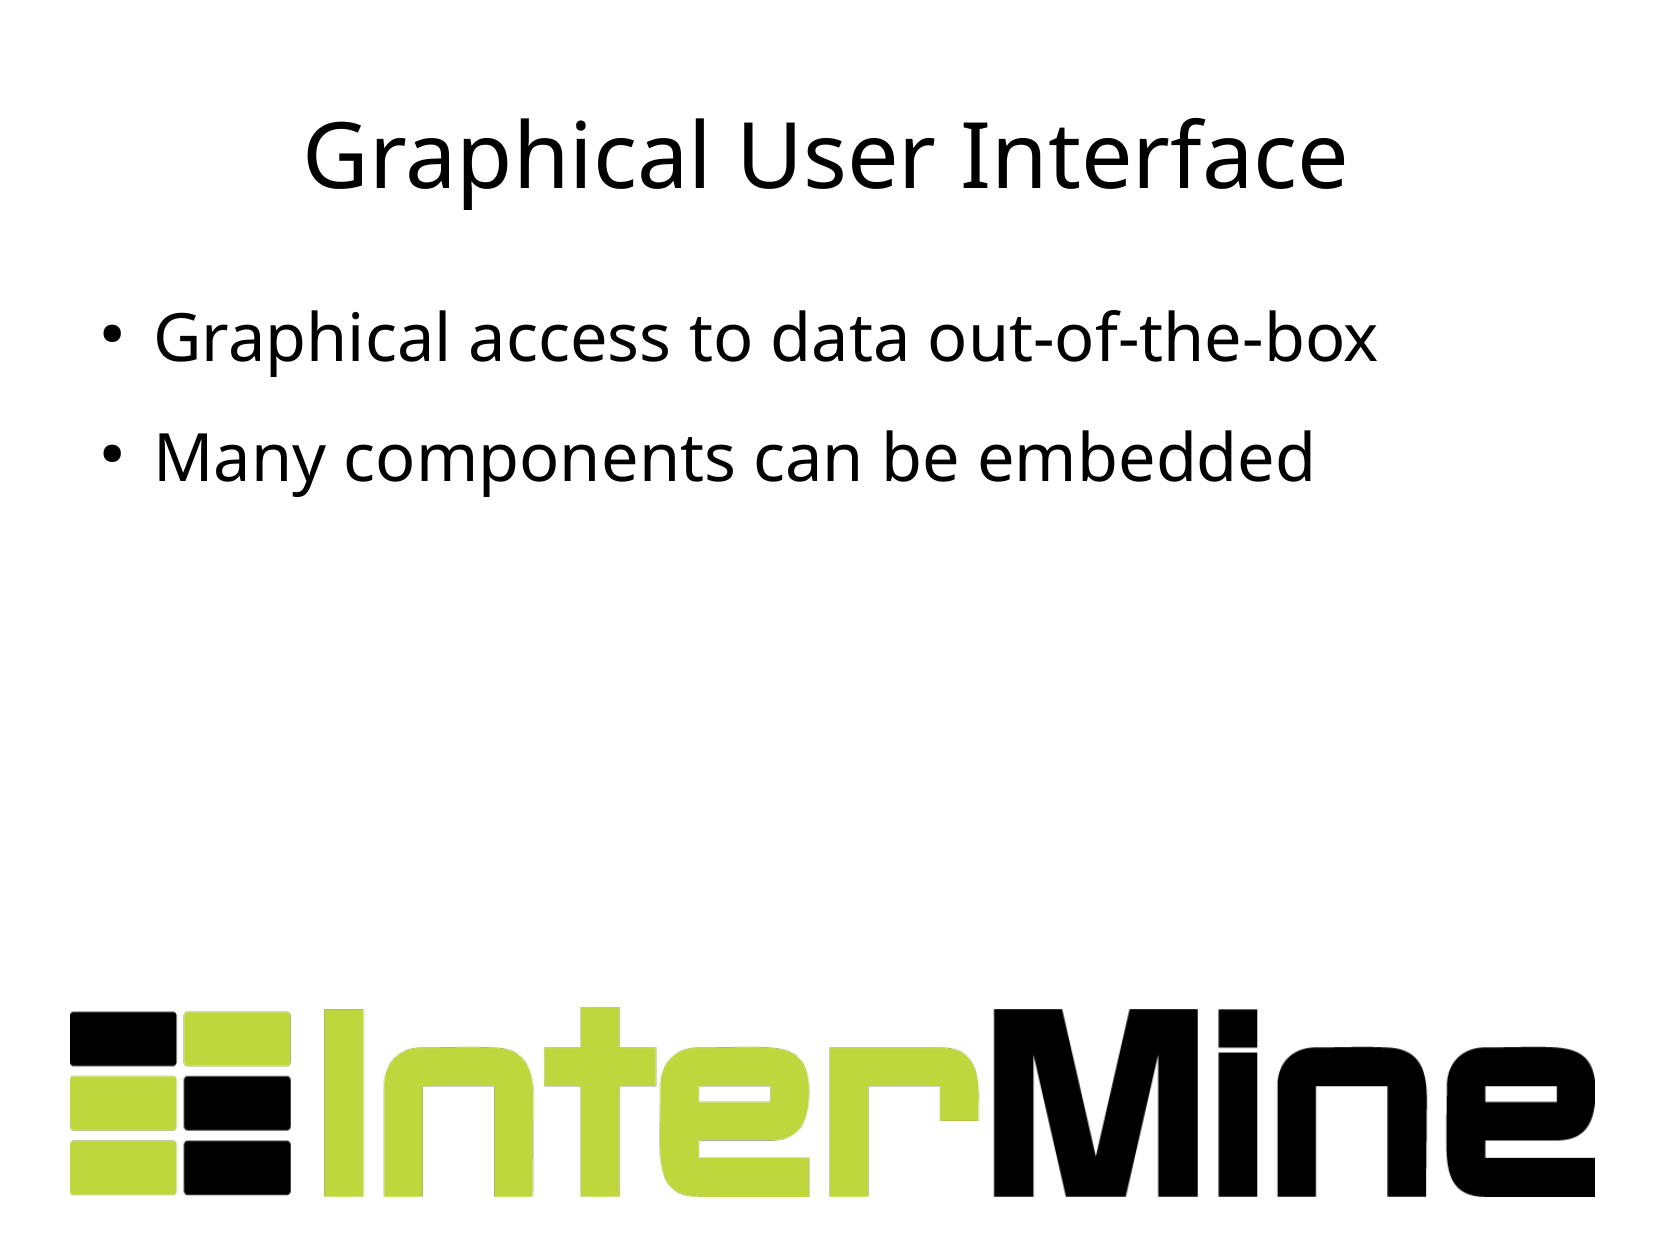

# Graphical User Interface
Graphical access to data out-of-the-box
Many components can be embedded